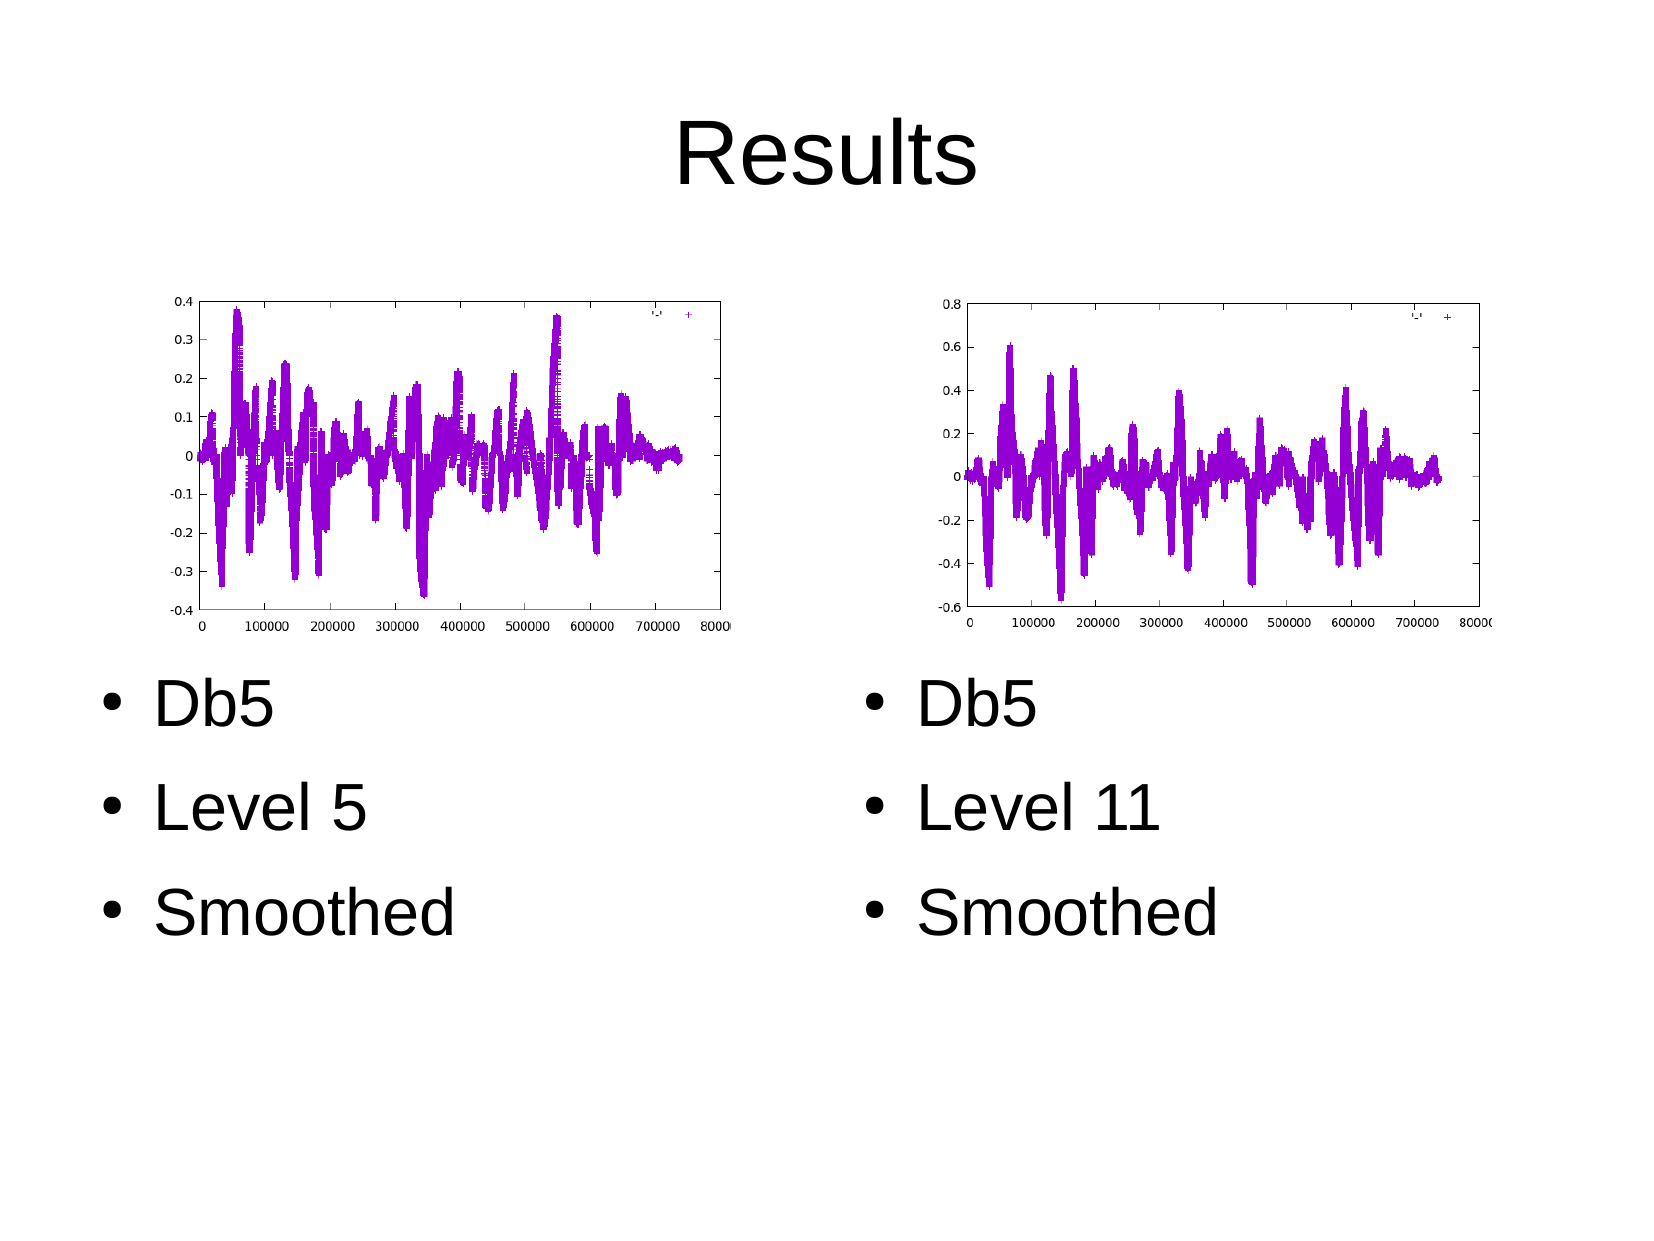

# Results
Db5
Level 5
Smoothed
Db5
Level 11
Smoothed